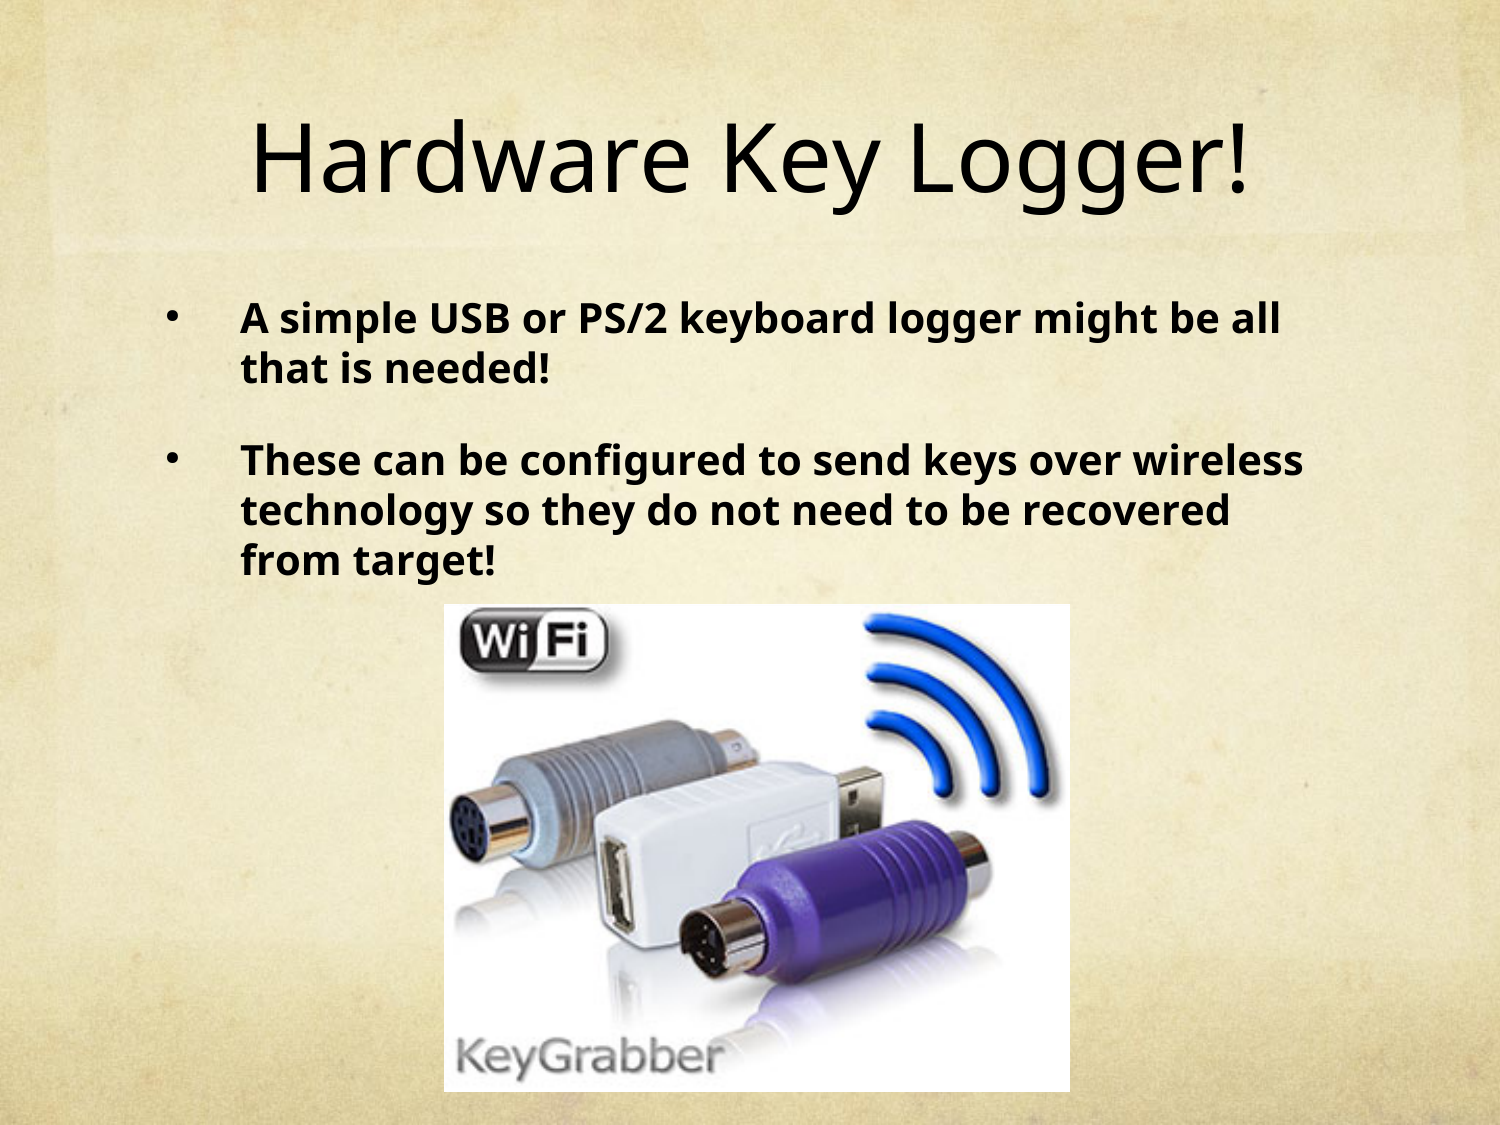

Hardware Key Logger!
A simple USB or PS/2 keyboard logger might be all that is needed!
These can be configured to send keys over wireless technology so they do not need to be recovered from target!